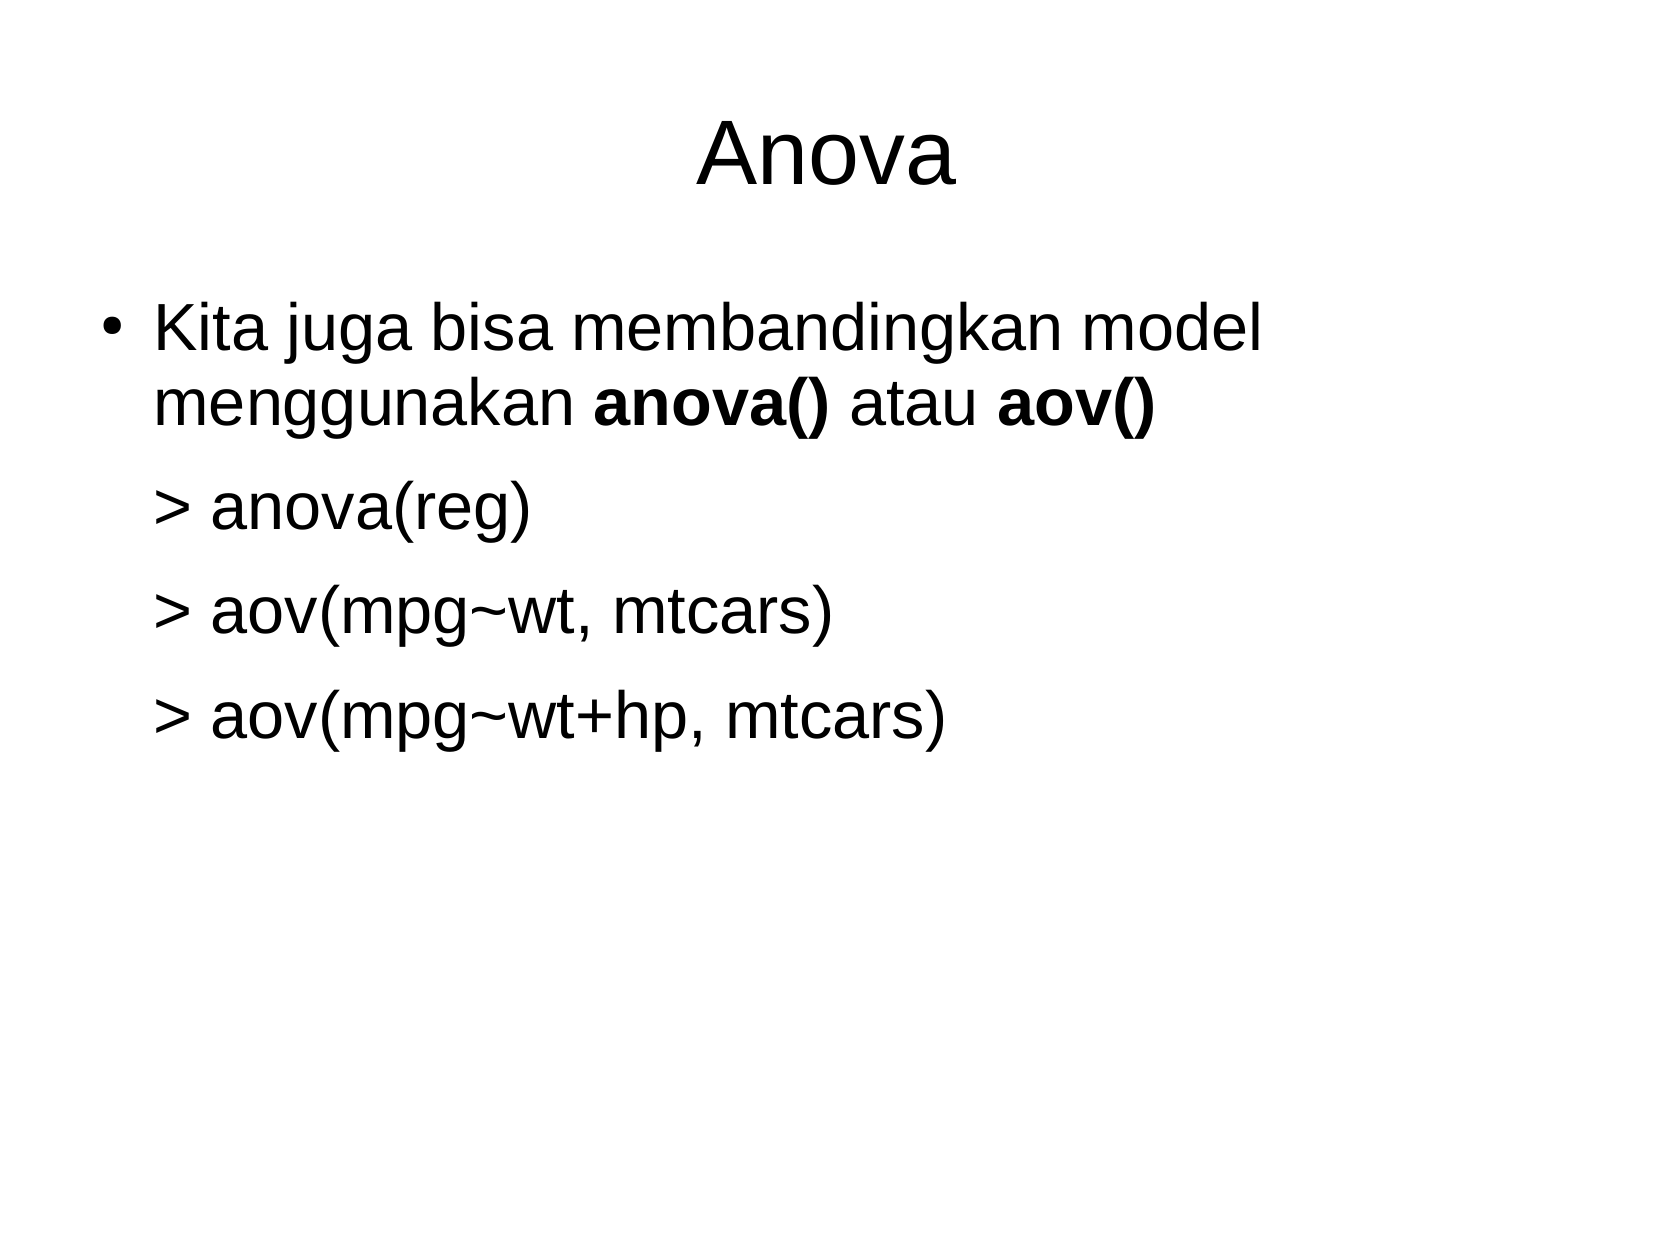

# Anova
Kita juga bisa membandingkan model menggunakan anova() atau aov()
> anova(reg)
> aov(mpg~wt, mtcars)
> aov(mpg~wt+hp, mtcars)